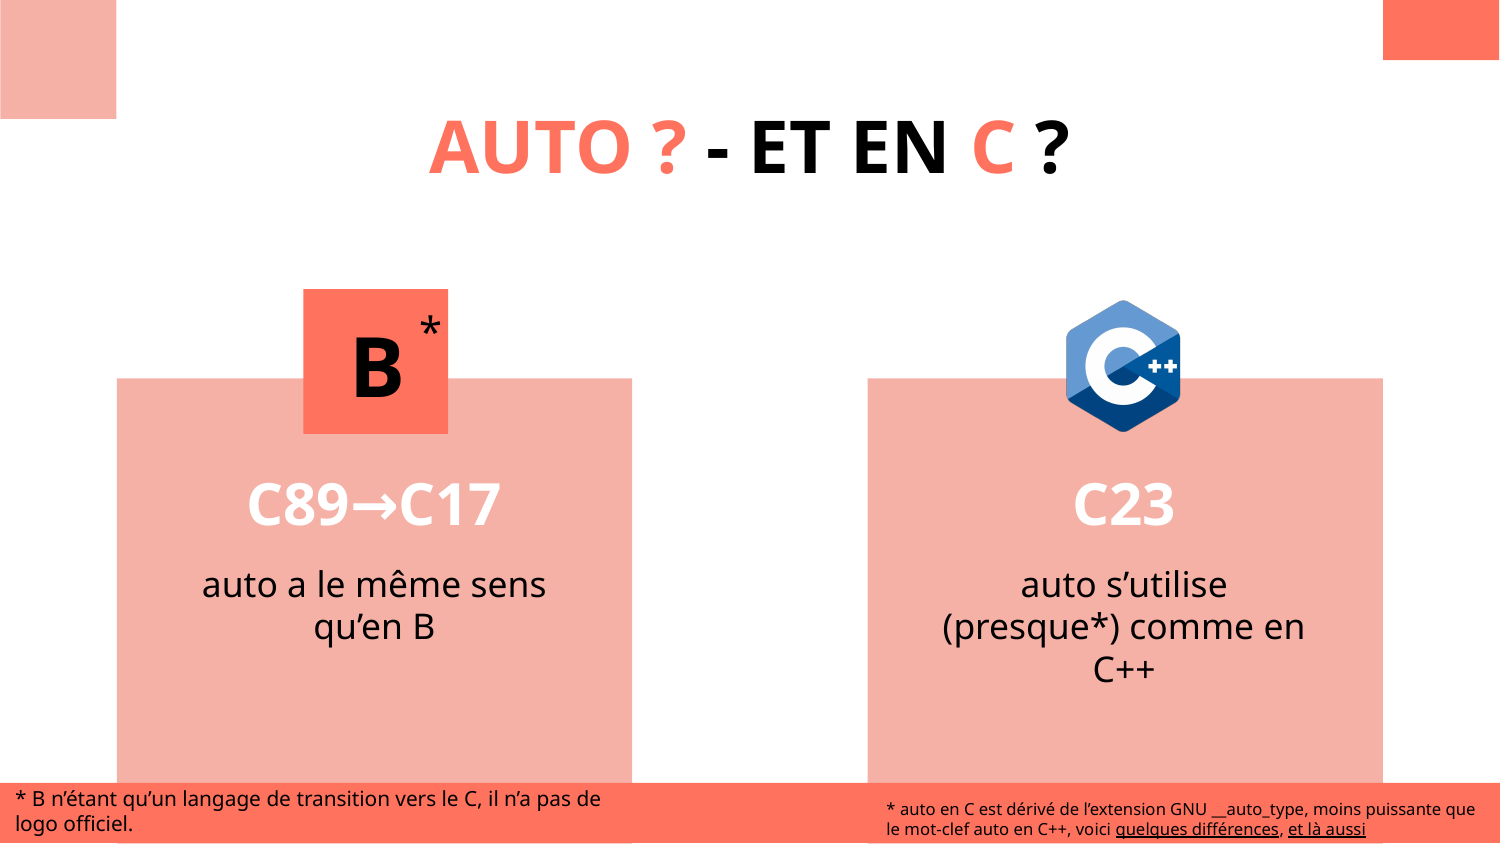

# AUTO ? - ET EN C ?
*
B
C89→C17
C23
auto a le même sens qu’en B
auto s’utilise (presque*) comme en C++
* B n’étant qu’un langage de transition vers le C, il n’a pas de logo officiel.
* auto en C est dérivé de l’extension GNU __auto_type, moins puissante que le mot-clef auto en C++, voici quelques différences, et là aussi